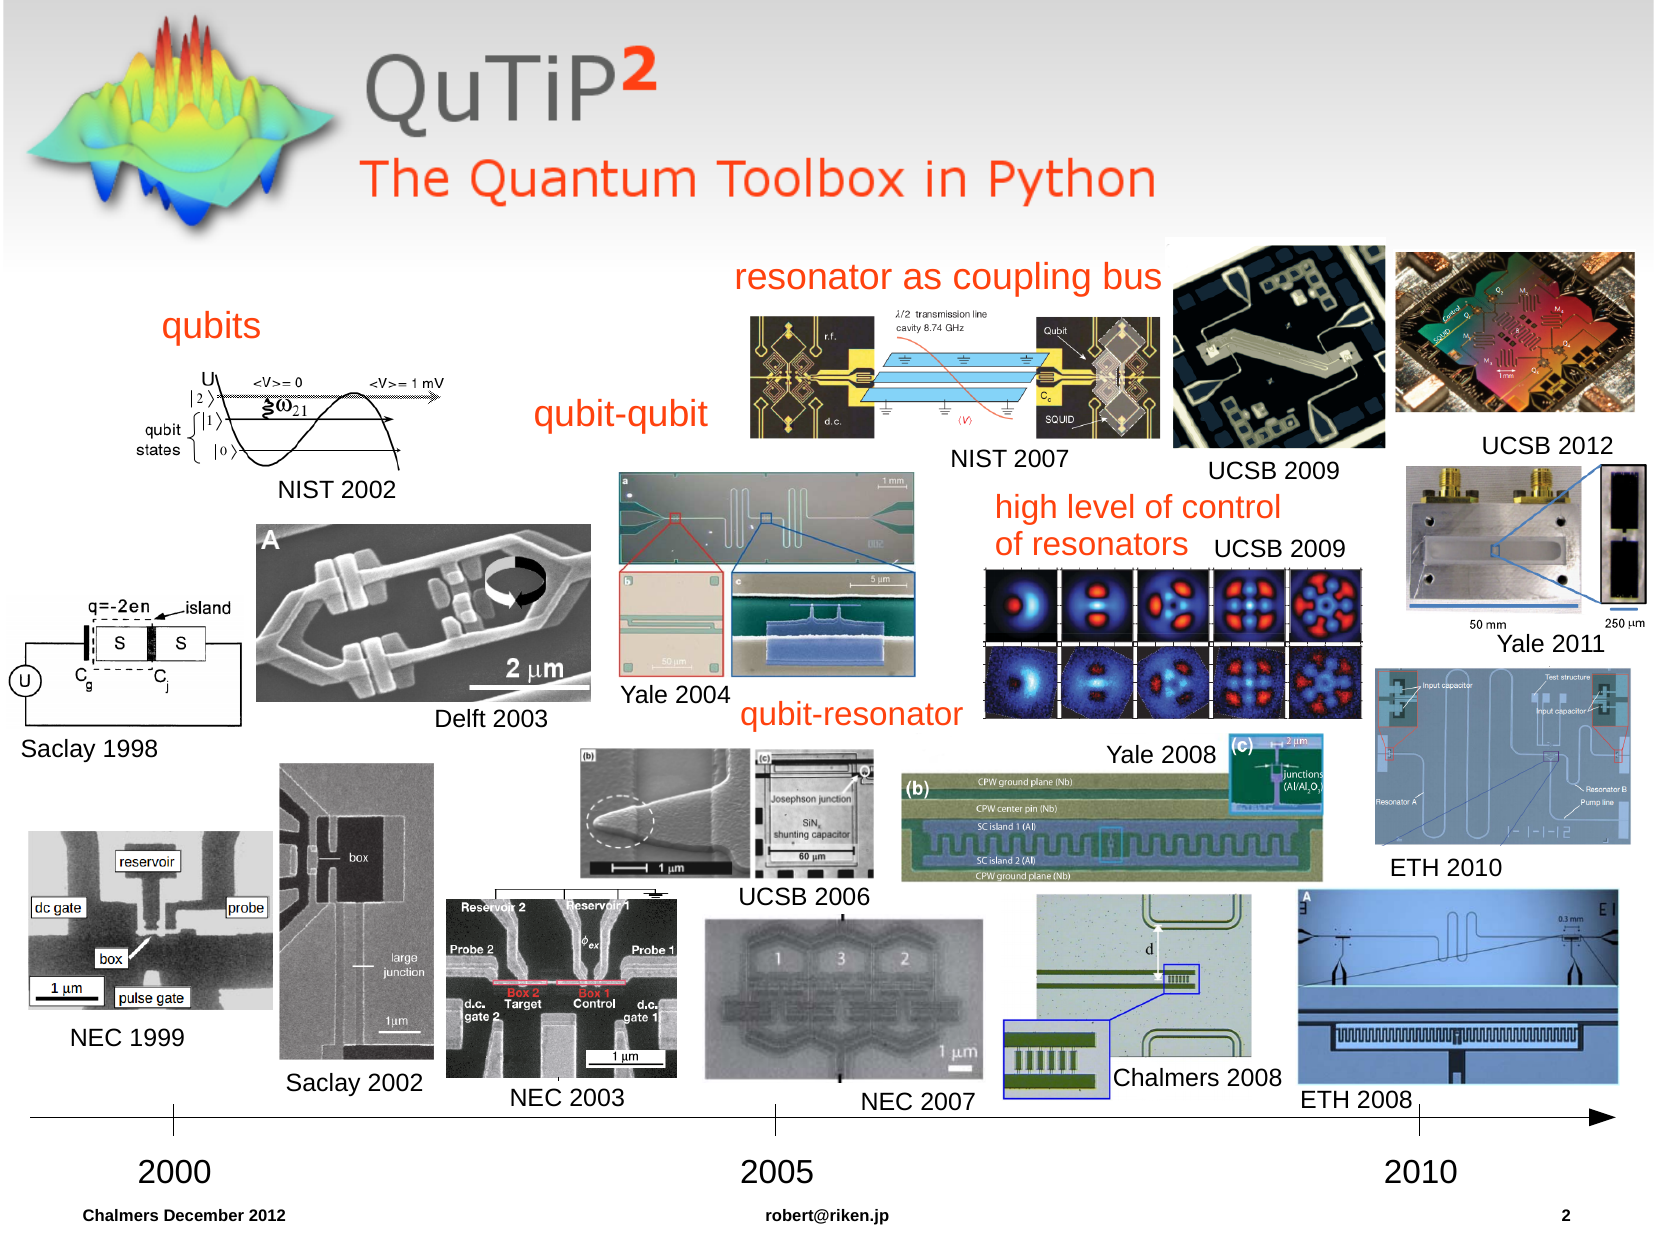

resonator as coupling bus
qubits
qubit-qubit
UCSB 2012
NIST 2007
UCSB 2009
NIST 2002
high level of control
of resonators
UCSB 2009
Yale 2011
Yale 2004
qubit-resonator
Delft 2003
Saclay 1998
Yale 2008
ETH 2010
UCSB 2006
NEC 1999
Chalmers 2008
Saclay 2002
NEC 2003
ETH 2008
NEC 2007
2000
2005
2010
2